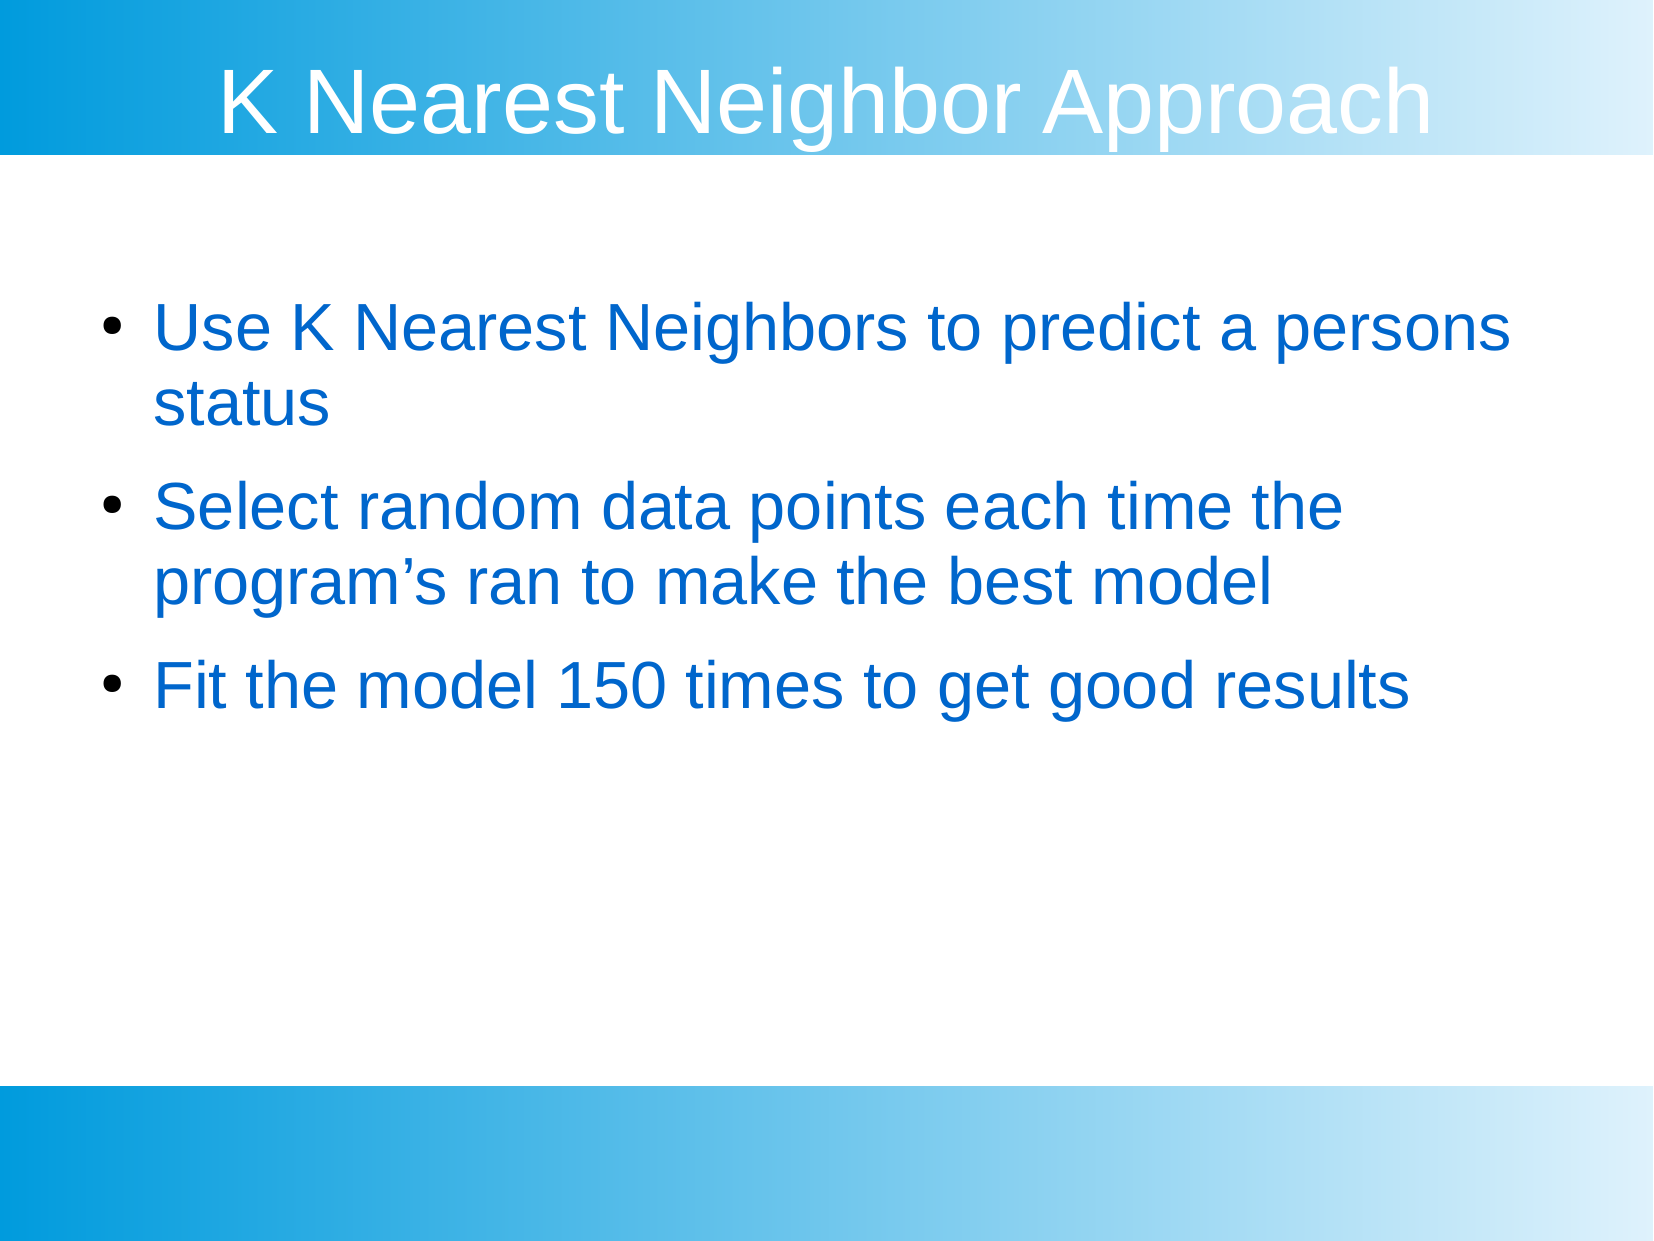

# K Nearest Neighbor Approach
Use K Nearest Neighbors to predict a persons status
Select random data points each time the program’s ran to make the best model
Fit the model 150 times to get good results